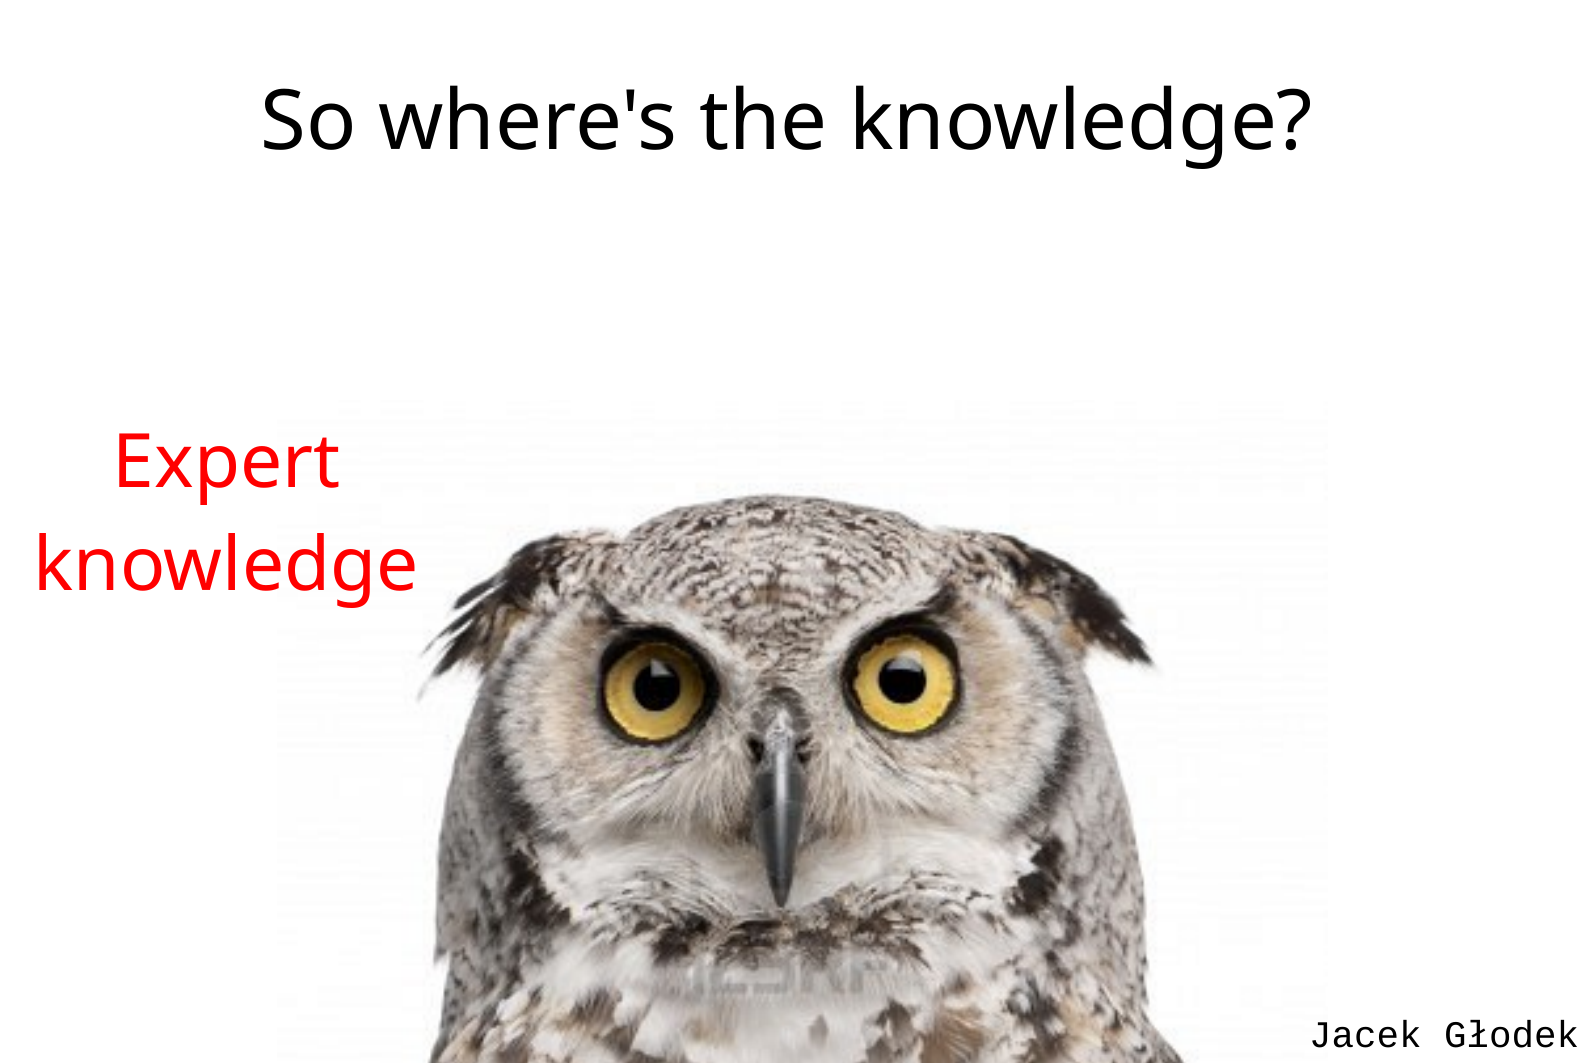

So where's the knowledge?
Expert knowledge
Jacek Głodek